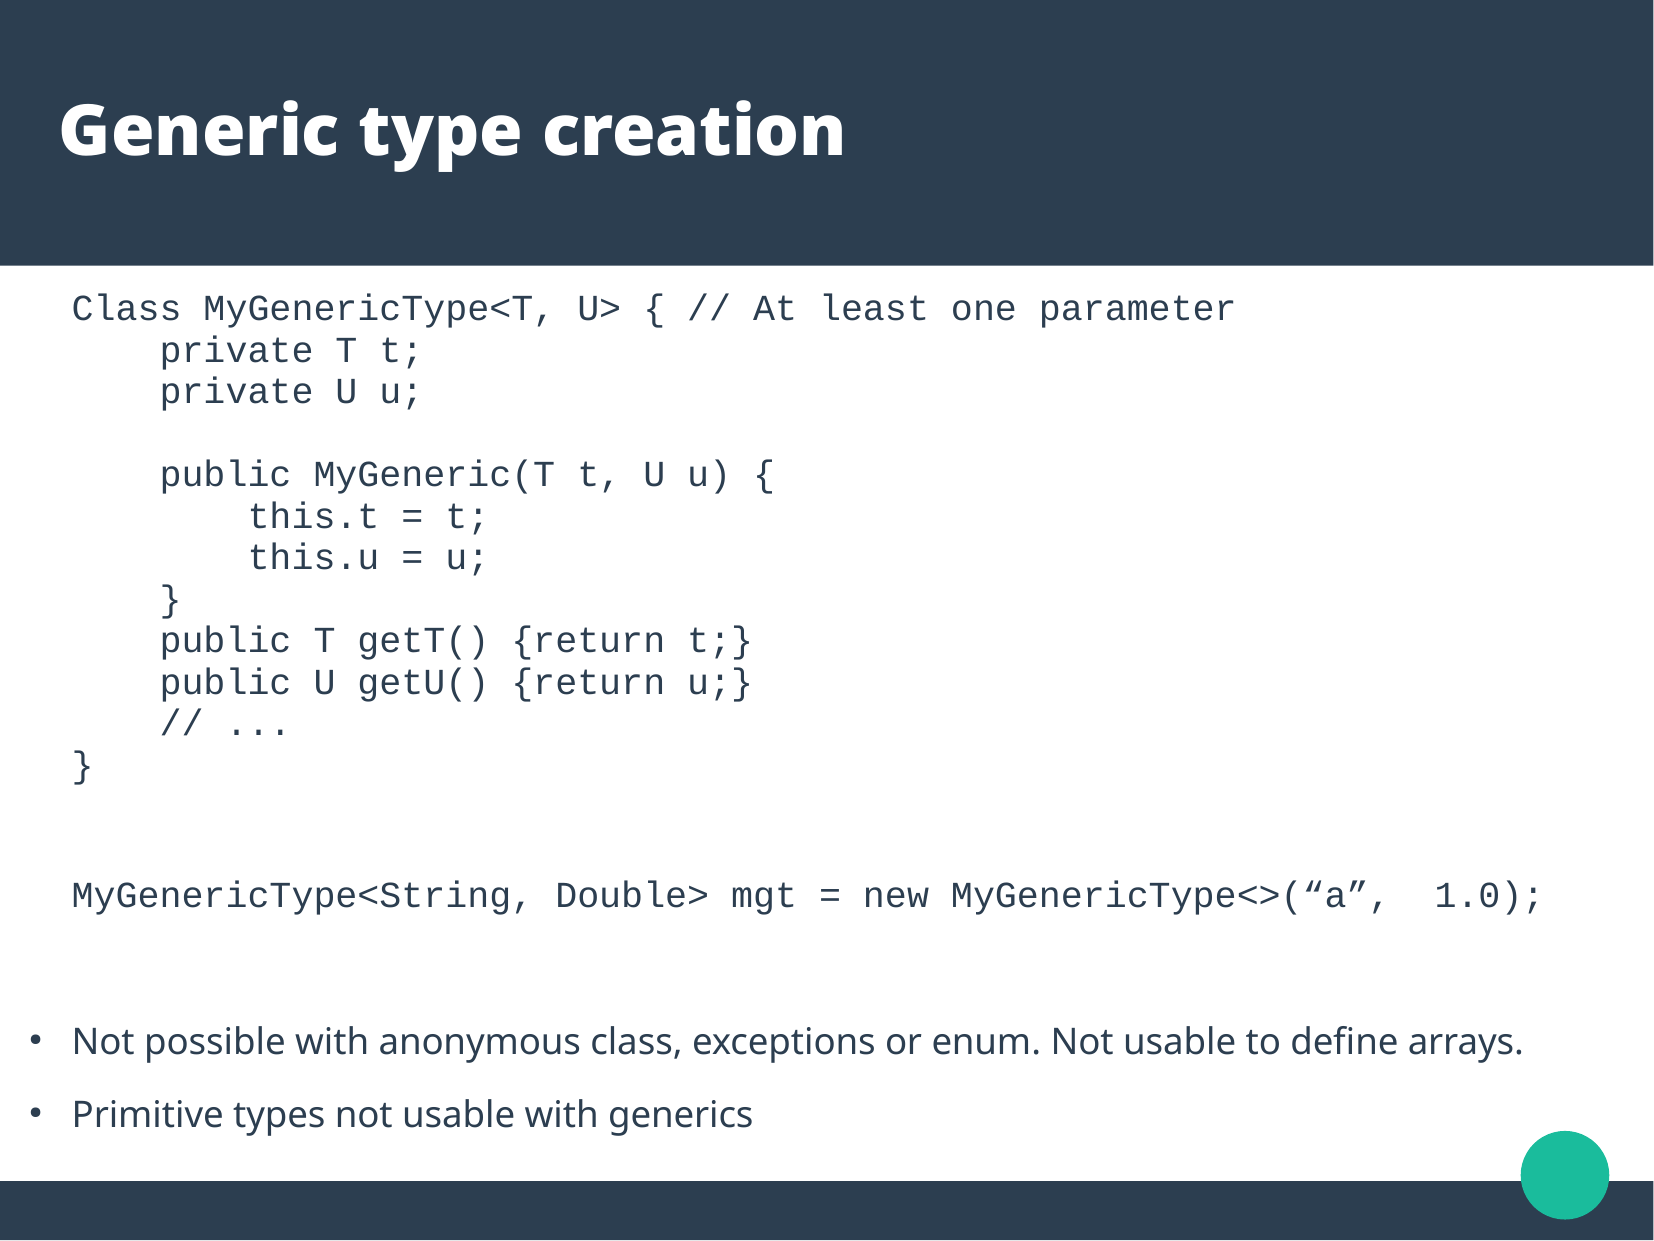

# Generic type creation
Class MyGenericType<T, U> { // At least one parameter
 private T t;
 private U u;
 public MyGeneric(T t, U u) {
 this.t = t;
 this.u = u;
 }
 public T getT() {return t;}
 public U getU() {return u;}
 // ...
}
MyGenericType<String, Double> mgt = new MyGenericType<>(“a”, 1.0);
Not possible with anonymous class, exceptions or enum. Not usable to define arrays.
Primitive types not usable with generics